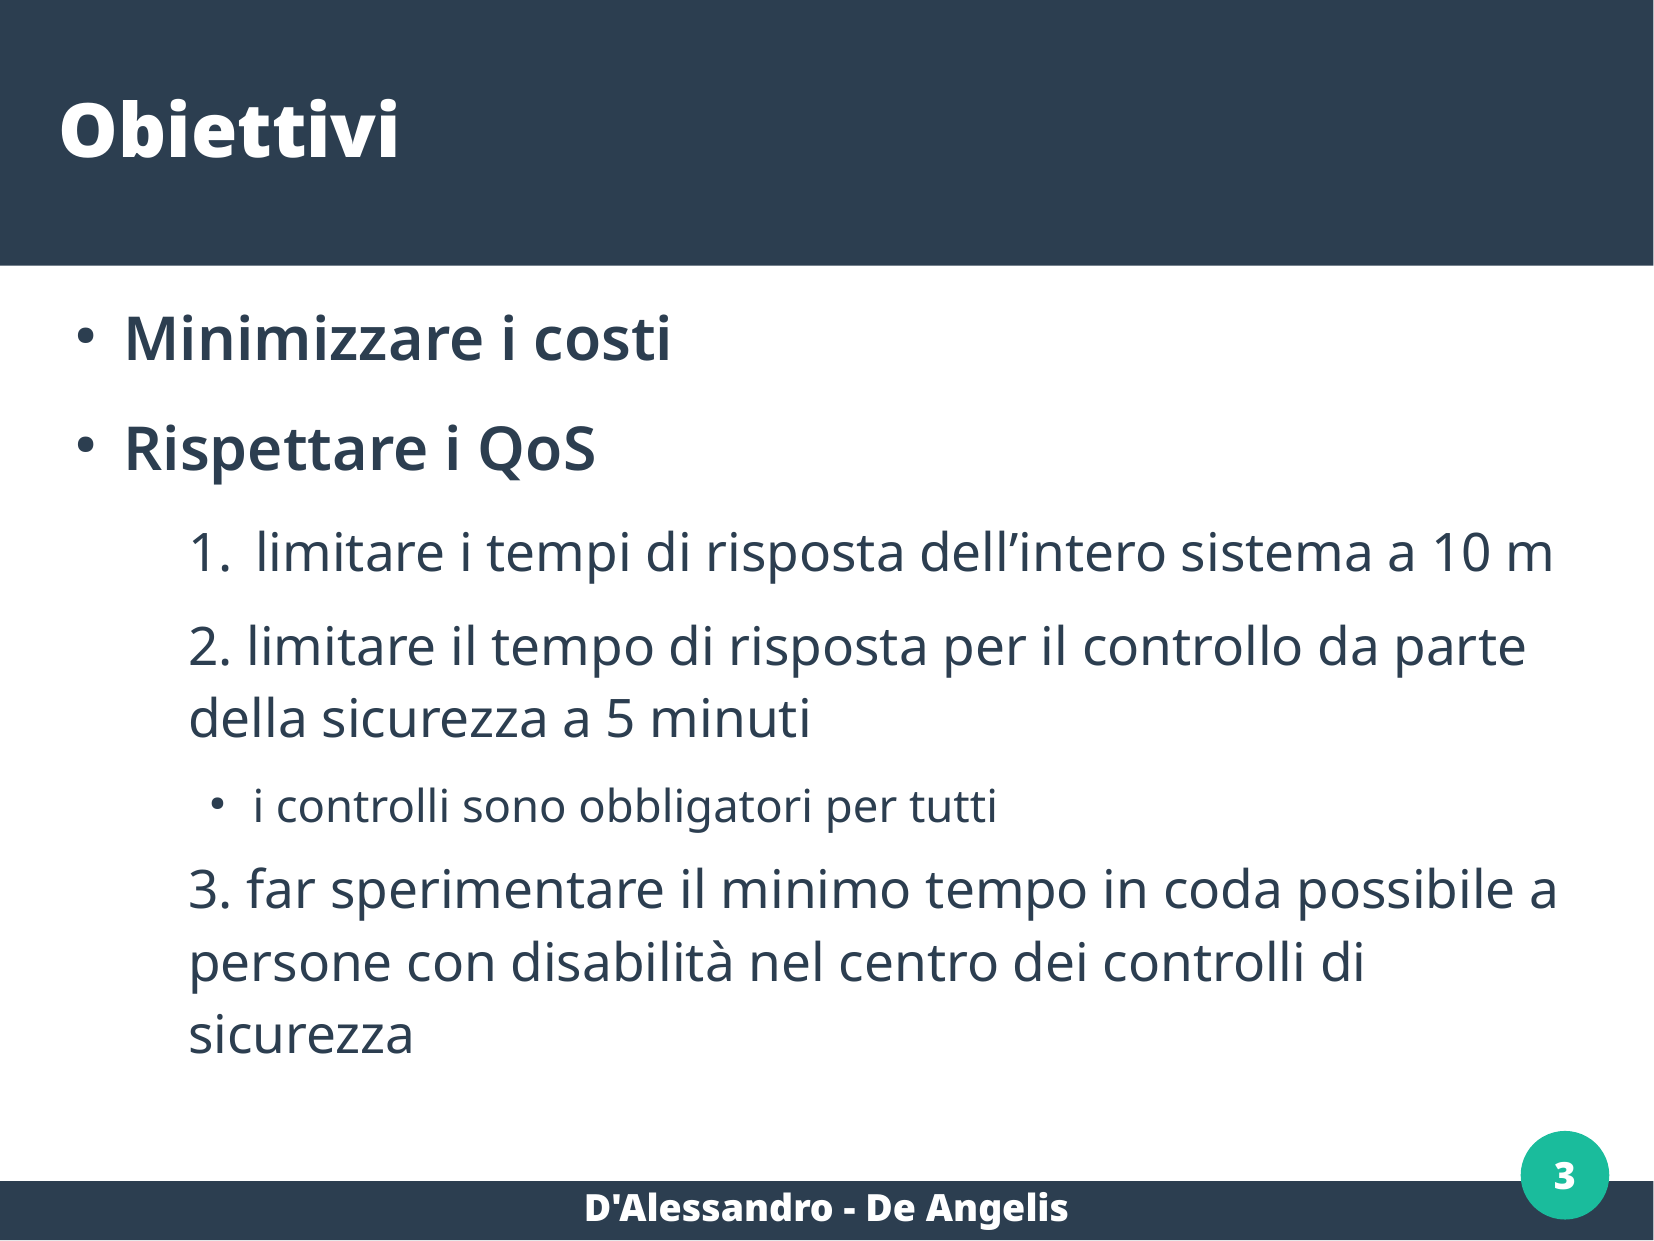

# Obiettivi
Minimizzare i costi
Rispettare i QoS
1.	limitare i tempi di risposta dell’intero sistema a 10 m
2. limitare il tempo di risposta per il controllo da parte della sicurezza a 5 minuti
i controlli sono obbligatori per tutti
3. far sperimentare il minimo tempo in coda possibile a persone con disabilità nel centro dei controlli di sicurezza
3
D'Alessandro - De Angelis